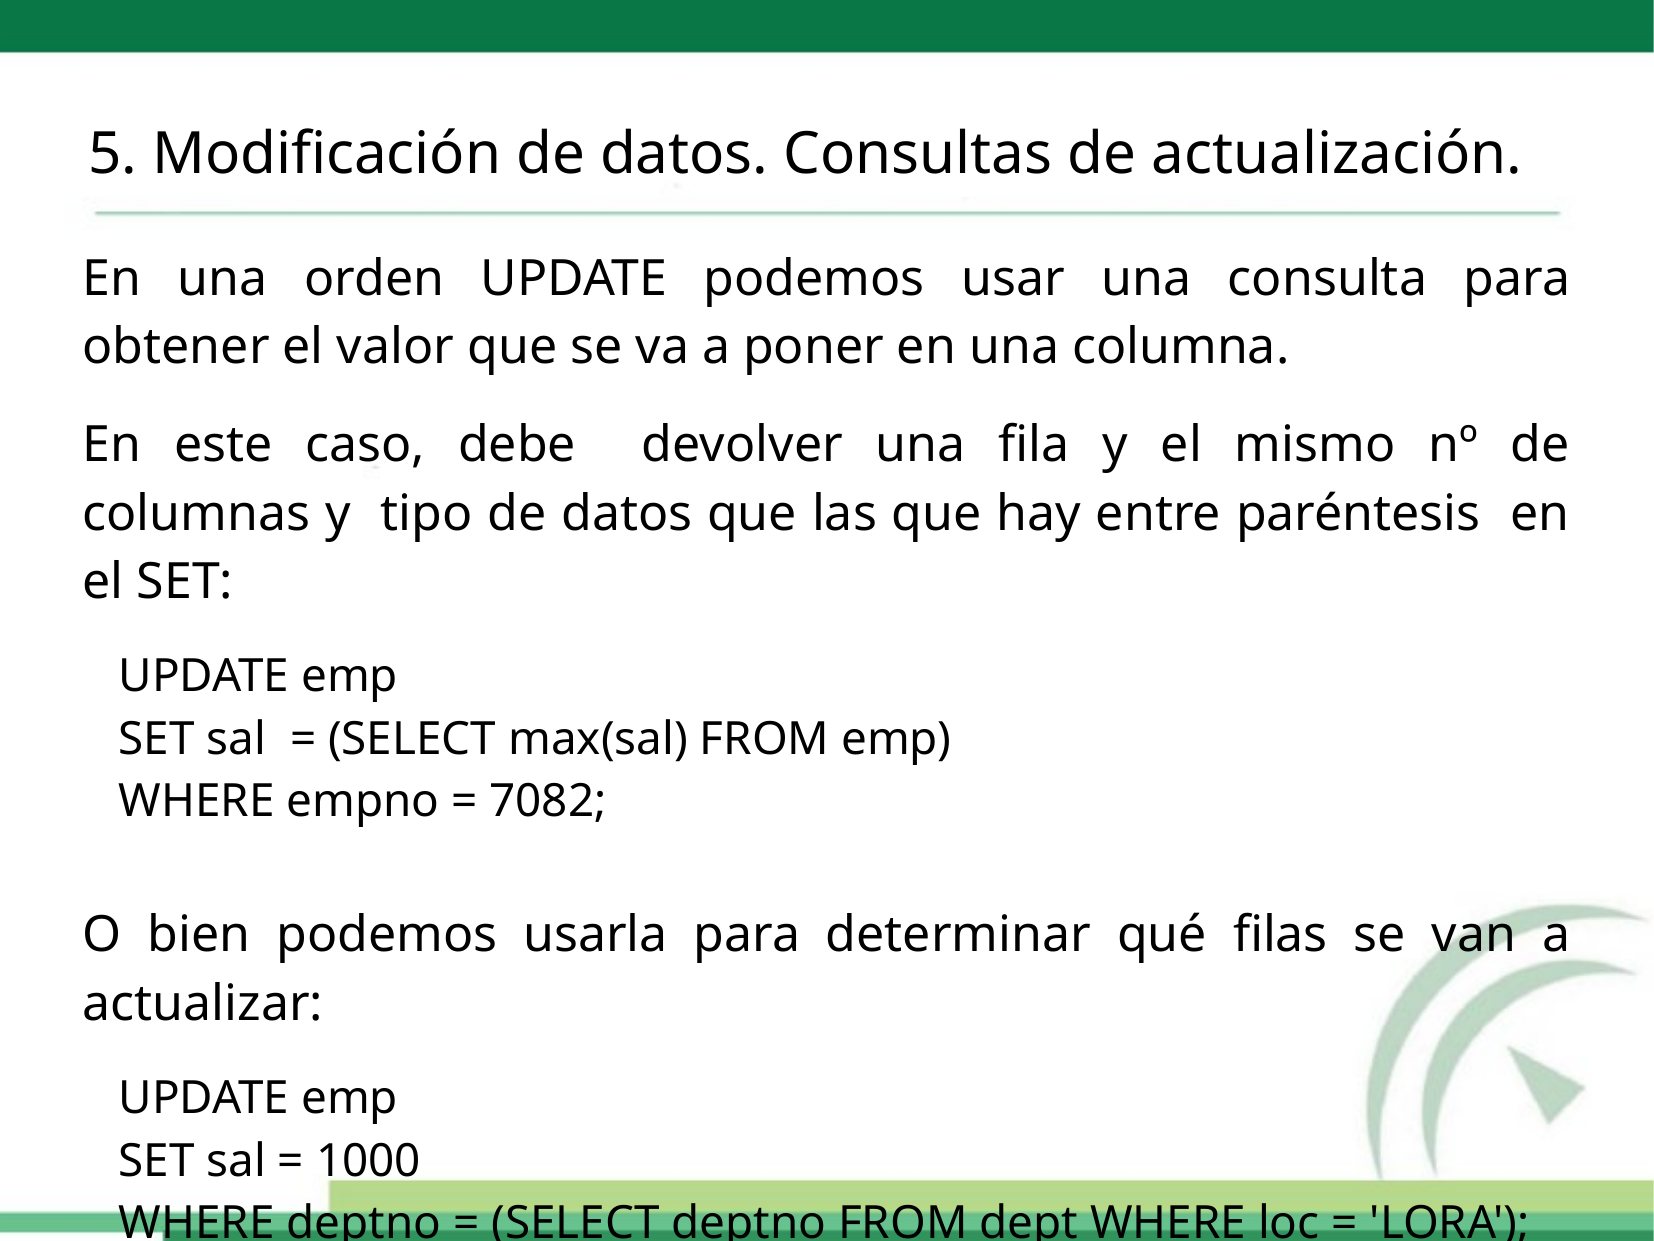

# 5. Modificación de datos. Consultas de actualización.
En una orden UPDATE podemos usar una consulta para obtener el valor que se va a poner en una columna.
En este caso, debe devolver una fila y el mismo nº de columnas y tipo de datos que las que hay entre paréntesis en el SET:
 UPDATE emp
 SET sal = (SELECT max(sal) FROM emp)
 WHERE empno = 7082;
O bien podemos usarla para determinar qué filas se van a actualizar:
 UPDATE emp
 SET sal = 1000
 WHERE deptno = (SELECT deptno FROM dept WHERE loc = 'LORA');